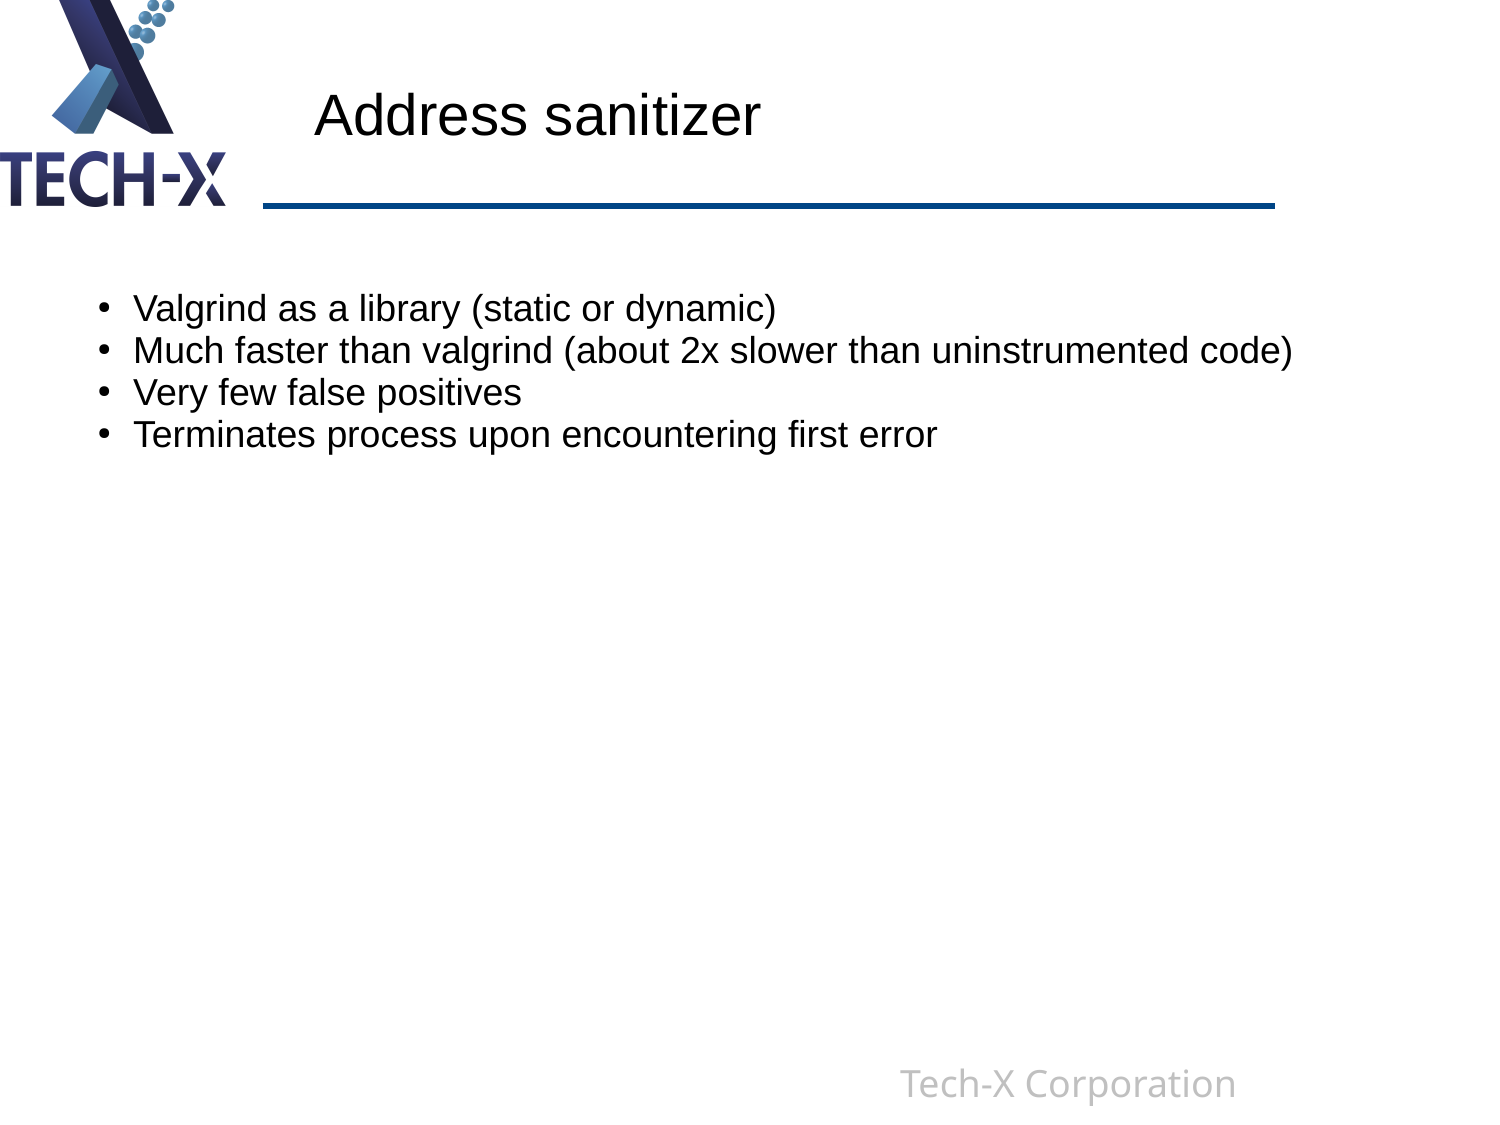

Address sanitizer
Valgrind as a library (static or dynamic)
Much faster than valgrind (about 2x slower than uninstrumented code)
Very few false positives
Terminates process upon encountering first error